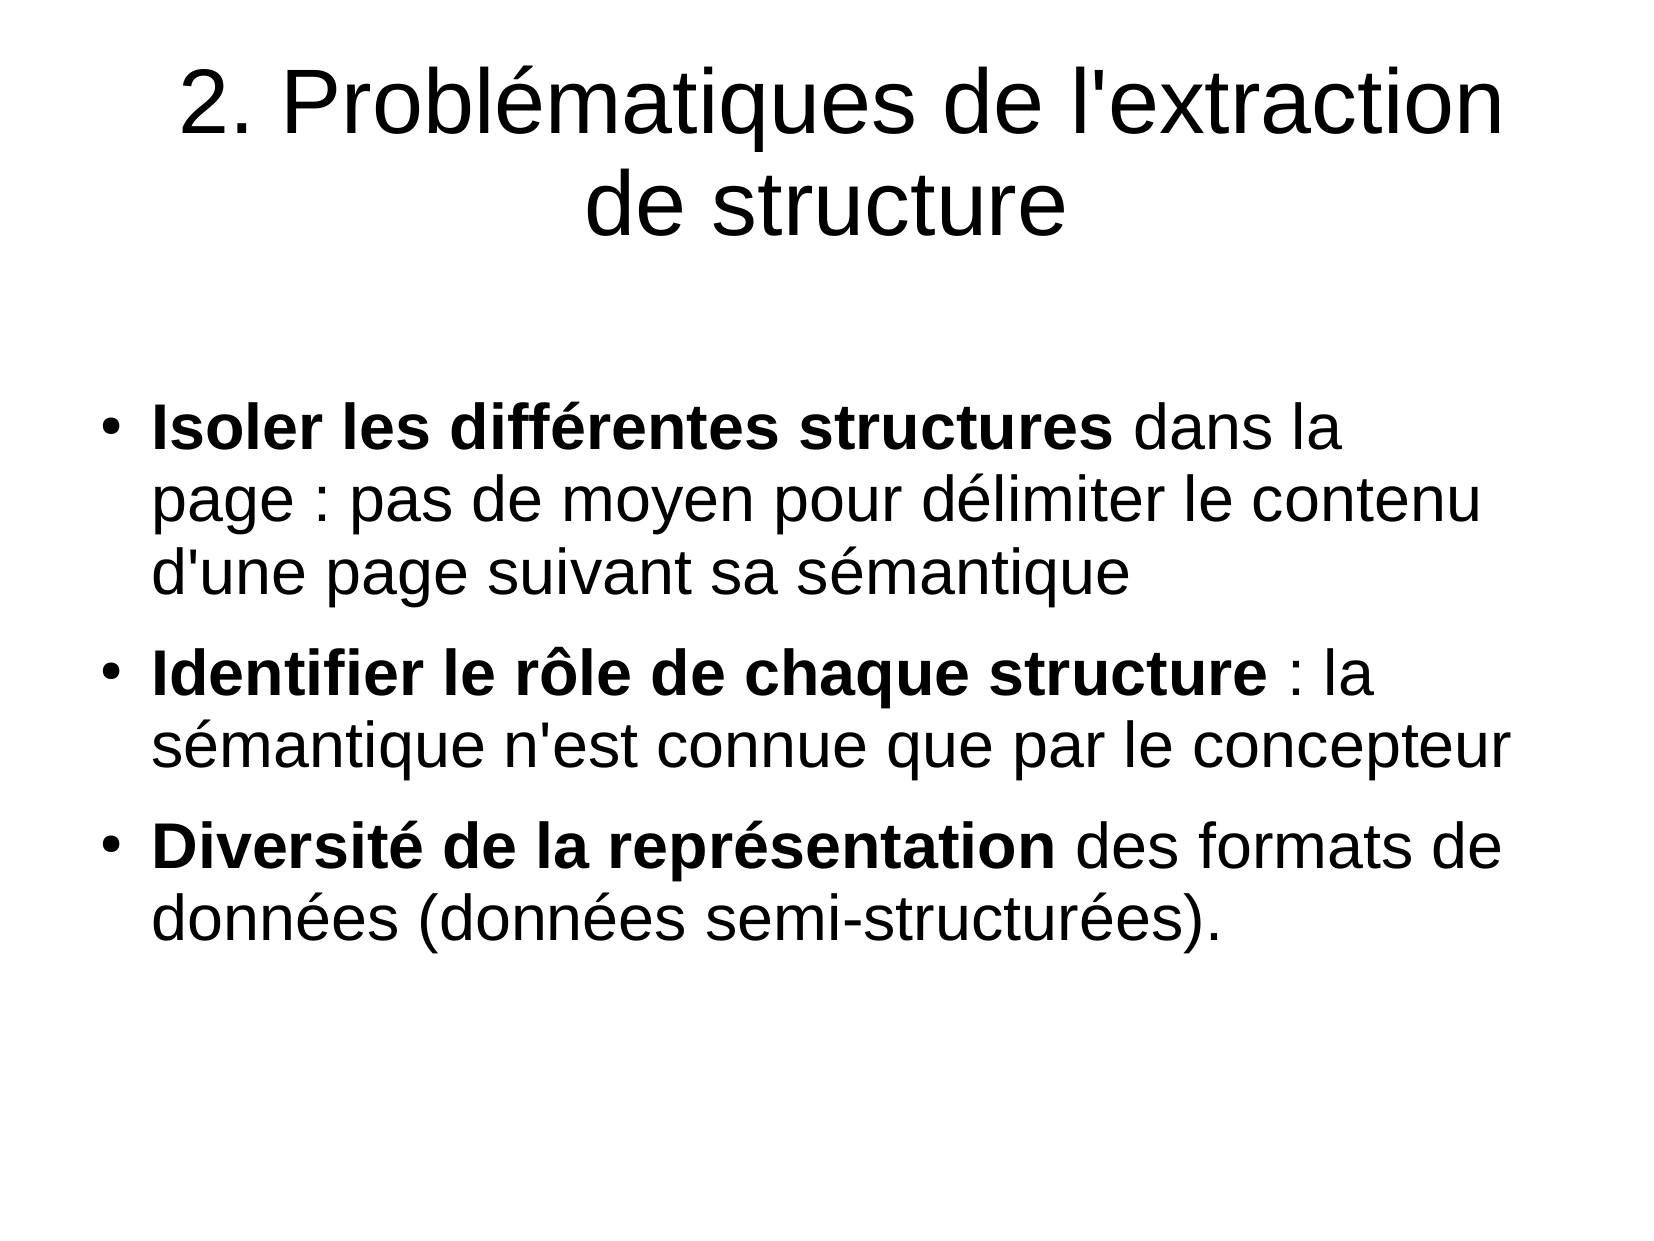

# 2. Problématiques de l'extraction de structure
Isoler les différentes structures dans la page : pas de moyen pour délimiter le contenu d'une page suivant sa sémantique
Identifier le rôle de chaque structure : la sémantique n'est connue que par le concepteur
Diversité de la représentation des formats de données (données semi-structurées).